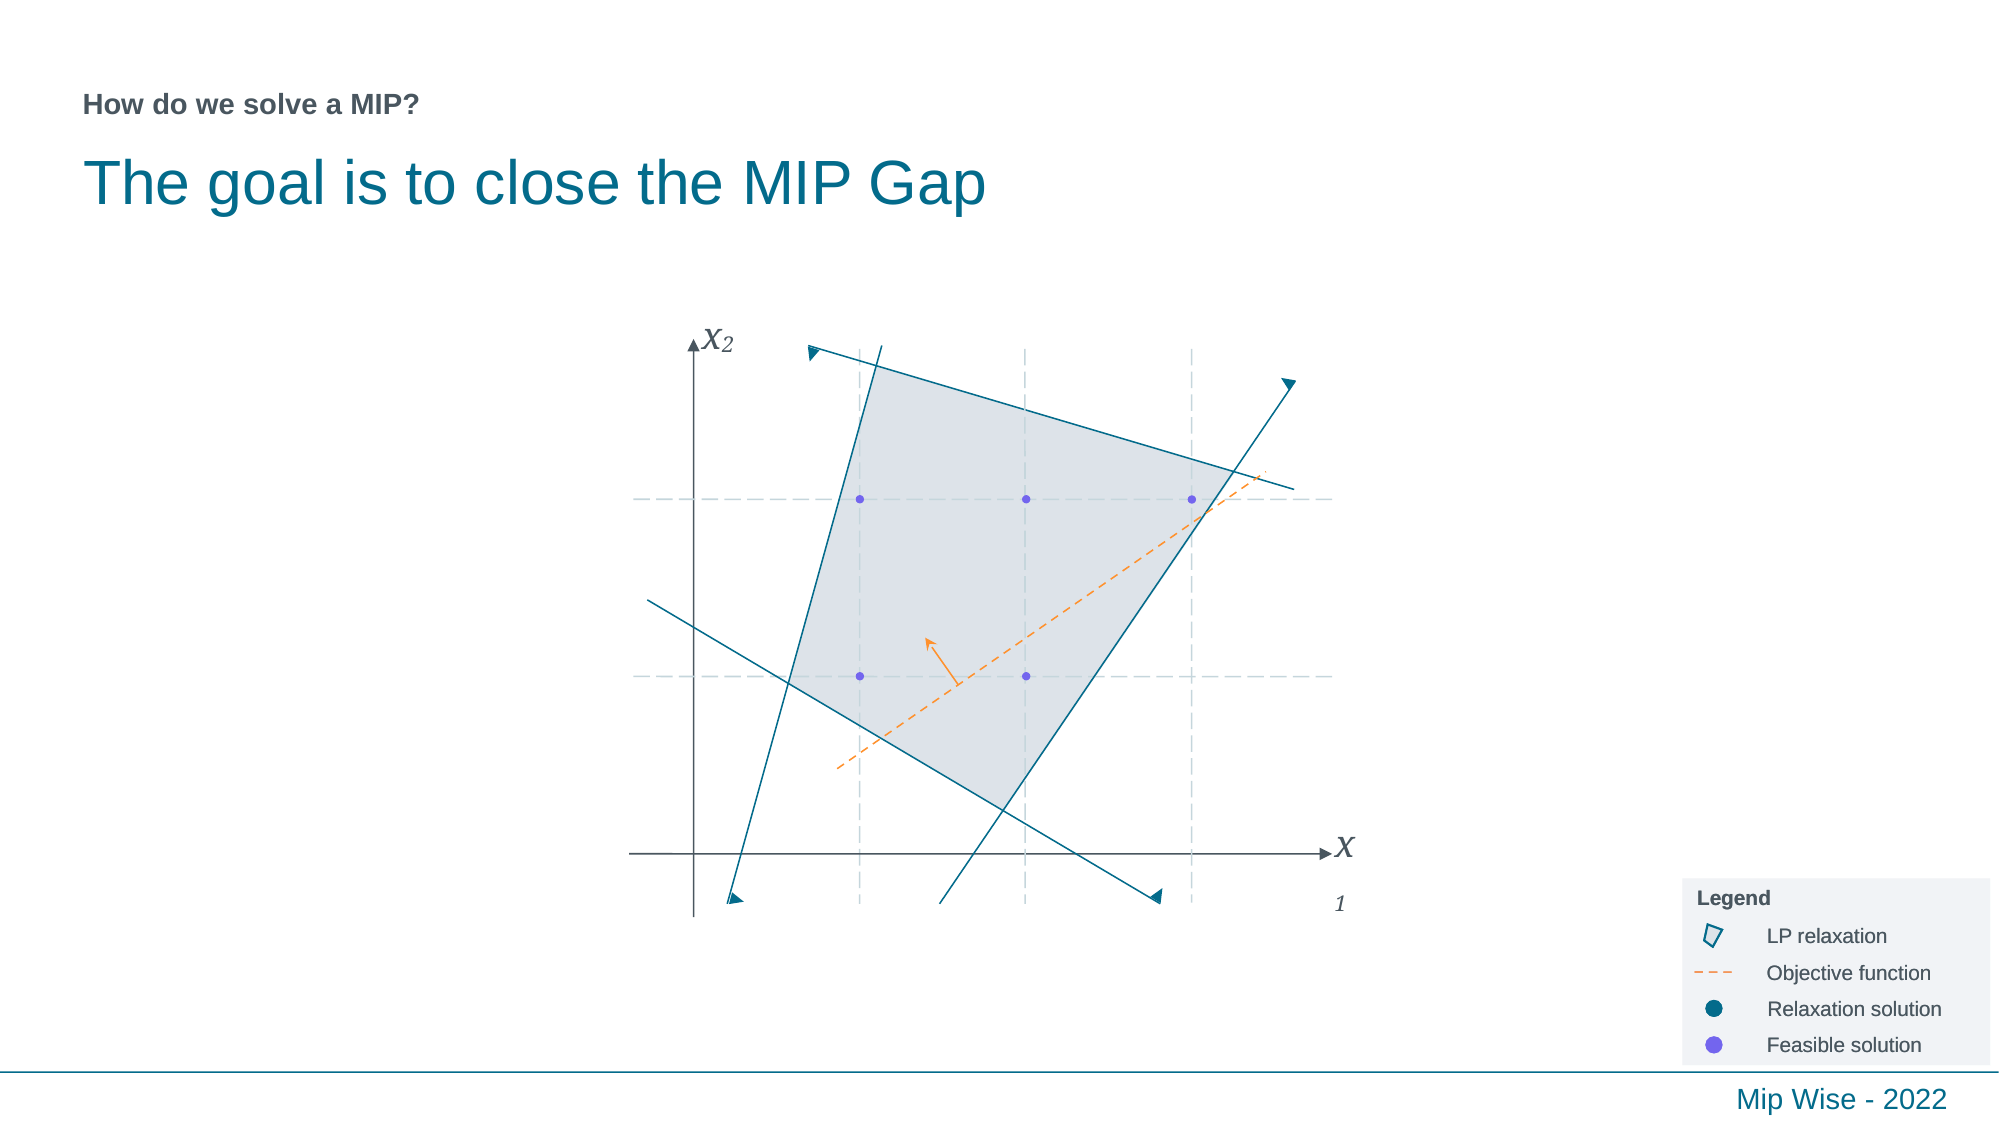

How do we solve a MIP?
# The goal is to close the MIP Gap
x2
x1
Legend
LP relaxation
Objective function
Relaxation solution
Feasible solution
Legend
LP relaxation
Objective function
Relaxation solution
Feasible solution
Mip Wise - 2022